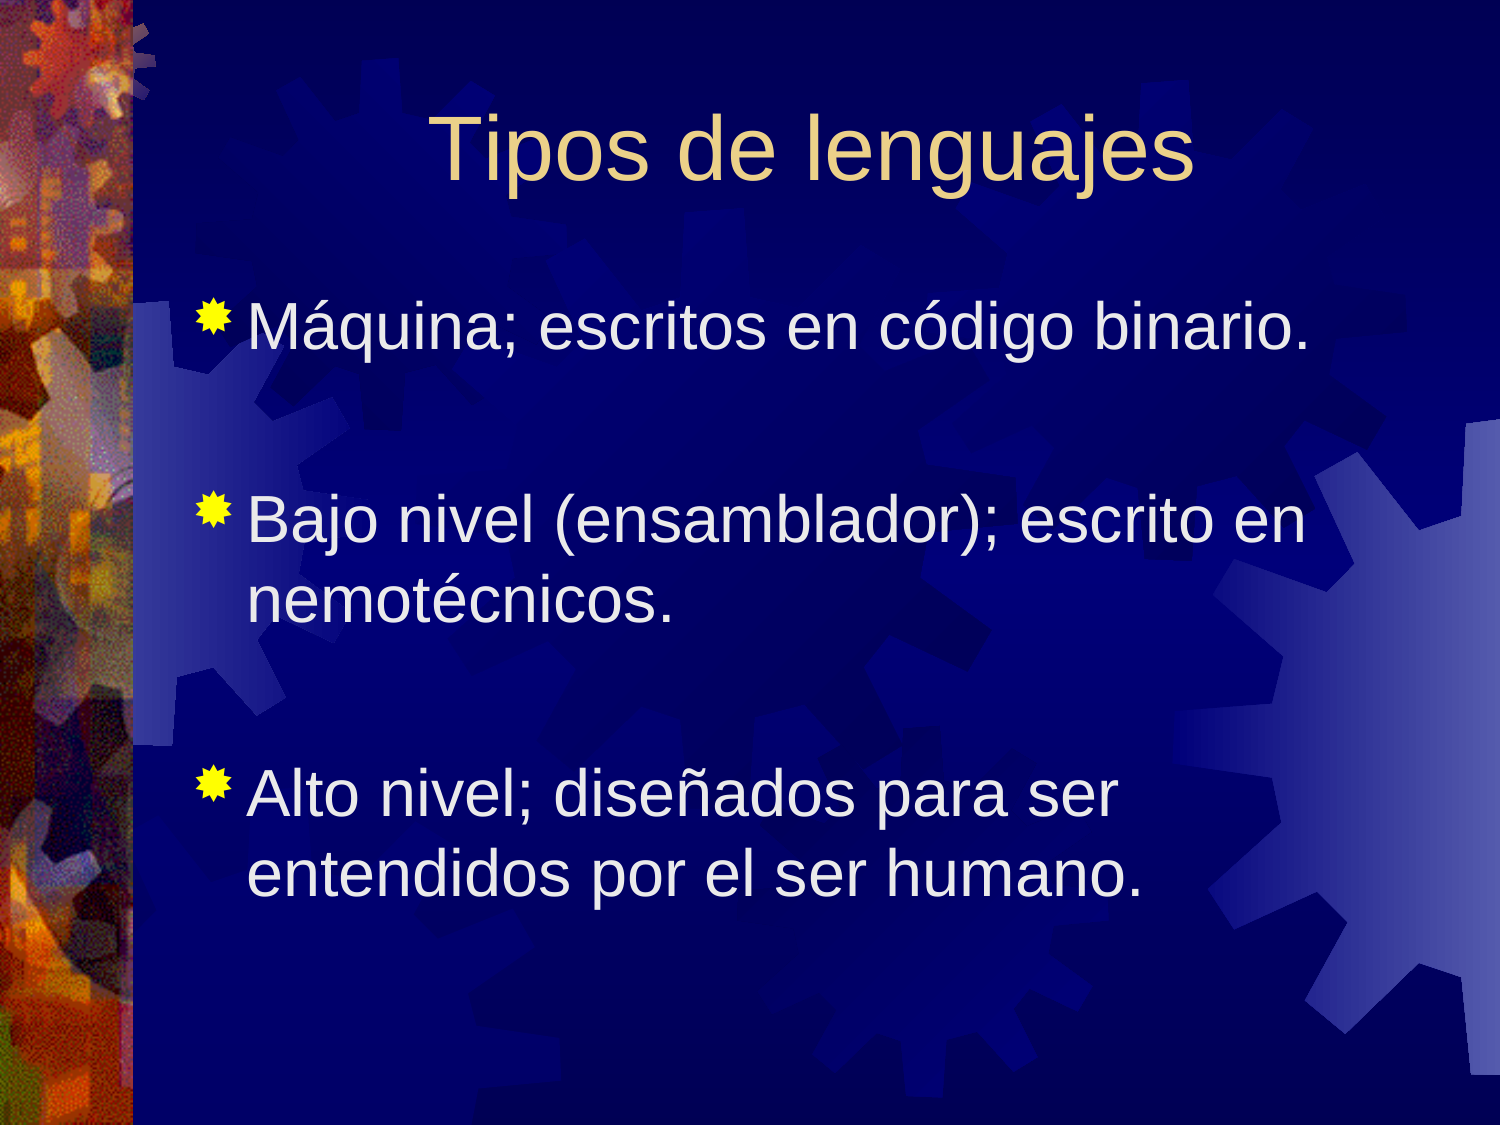

# Tipos de lenguajes
Máquina; escritos en código binario.
Bajo nivel (ensamblador); escrito en nemotécnicos.
Alto nivel; diseñados para ser entendidos por el ser humano.